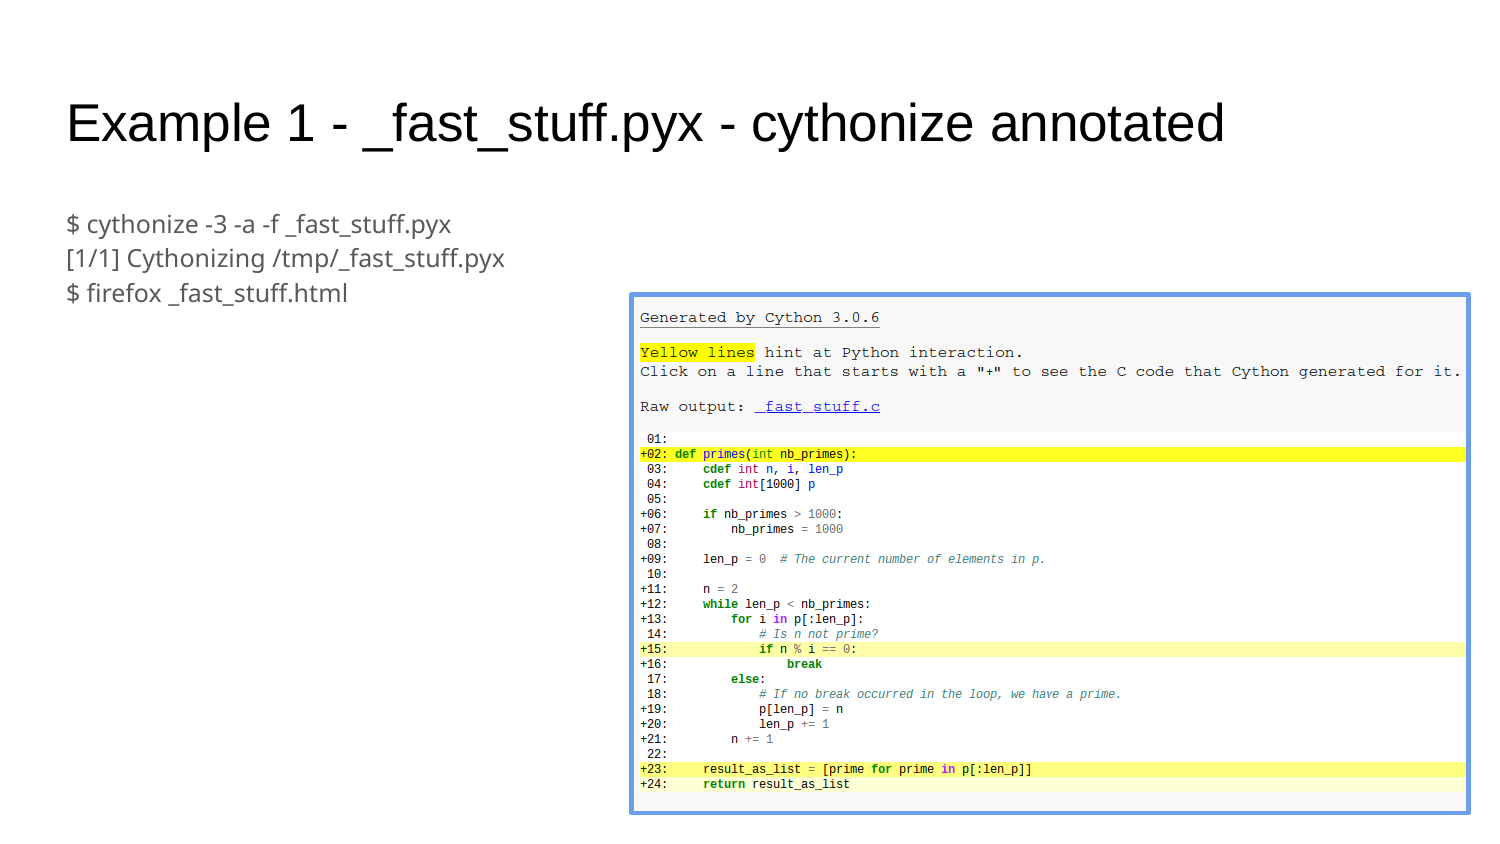

# Example 1 - _fast_stuff.pyx - cythonize annotated
$ cythonize -3 -a -f _fast_stuff.pyx
[1/1] Cythonizing /tmp/_fast_stuff.pyx
$ firefox _fast_stuff.html